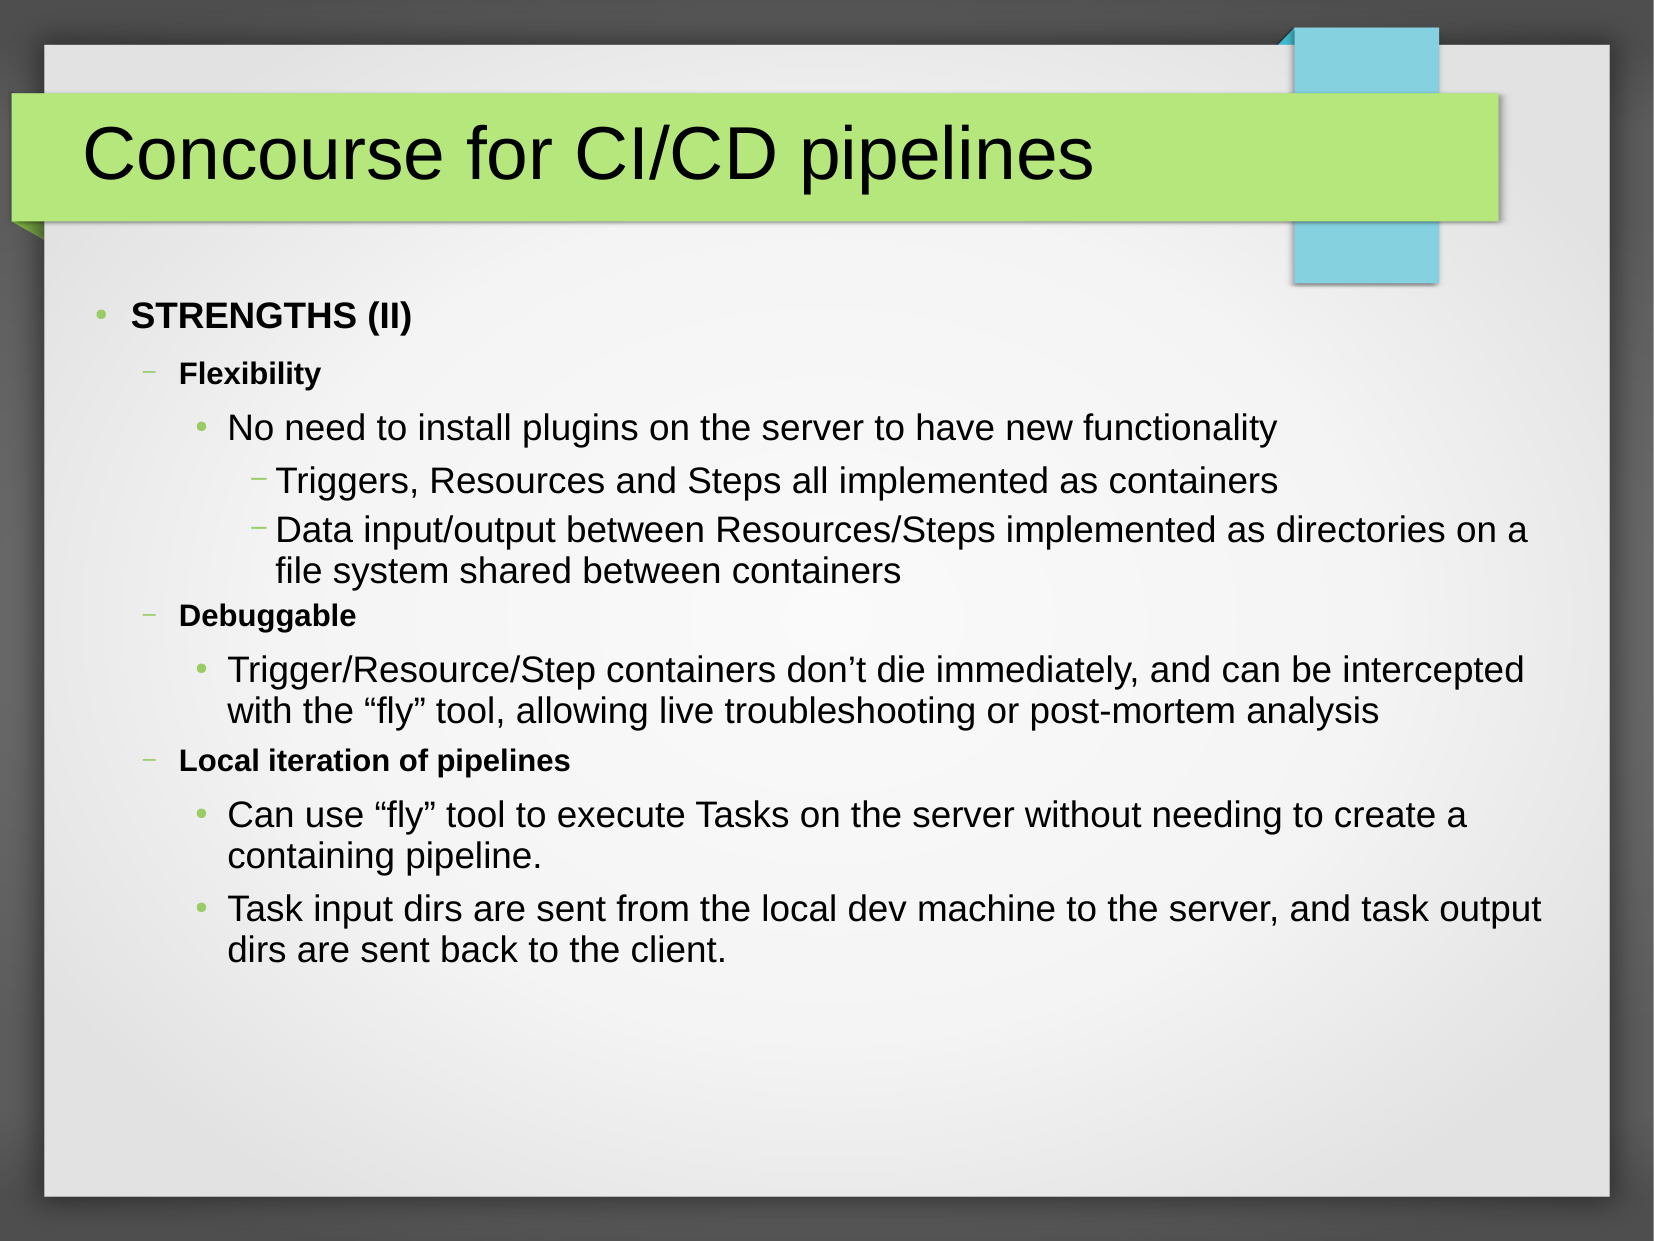

# Concourse for CI/CD pipelines
STRENGTHS (II)
Flexibility
No need to install plugins on the server to have new functionality
Triggers, Resources and Steps all implemented as containers
Data input/output between Resources/Steps implemented as directories on a file system shared between containers
Debuggable
Trigger/Resource/Step containers don’t die immediately, and can be intercepted with the “fly” tool, allowing live troubleshooting or post-mortem analysis
Local iteration of pipelines
Can use “fly” tool to execute Tasks on the server without needing to create a containing pipeline.
Task input dirs are sent from the local dev machine to the server, and task output dirs are sent back to the client.